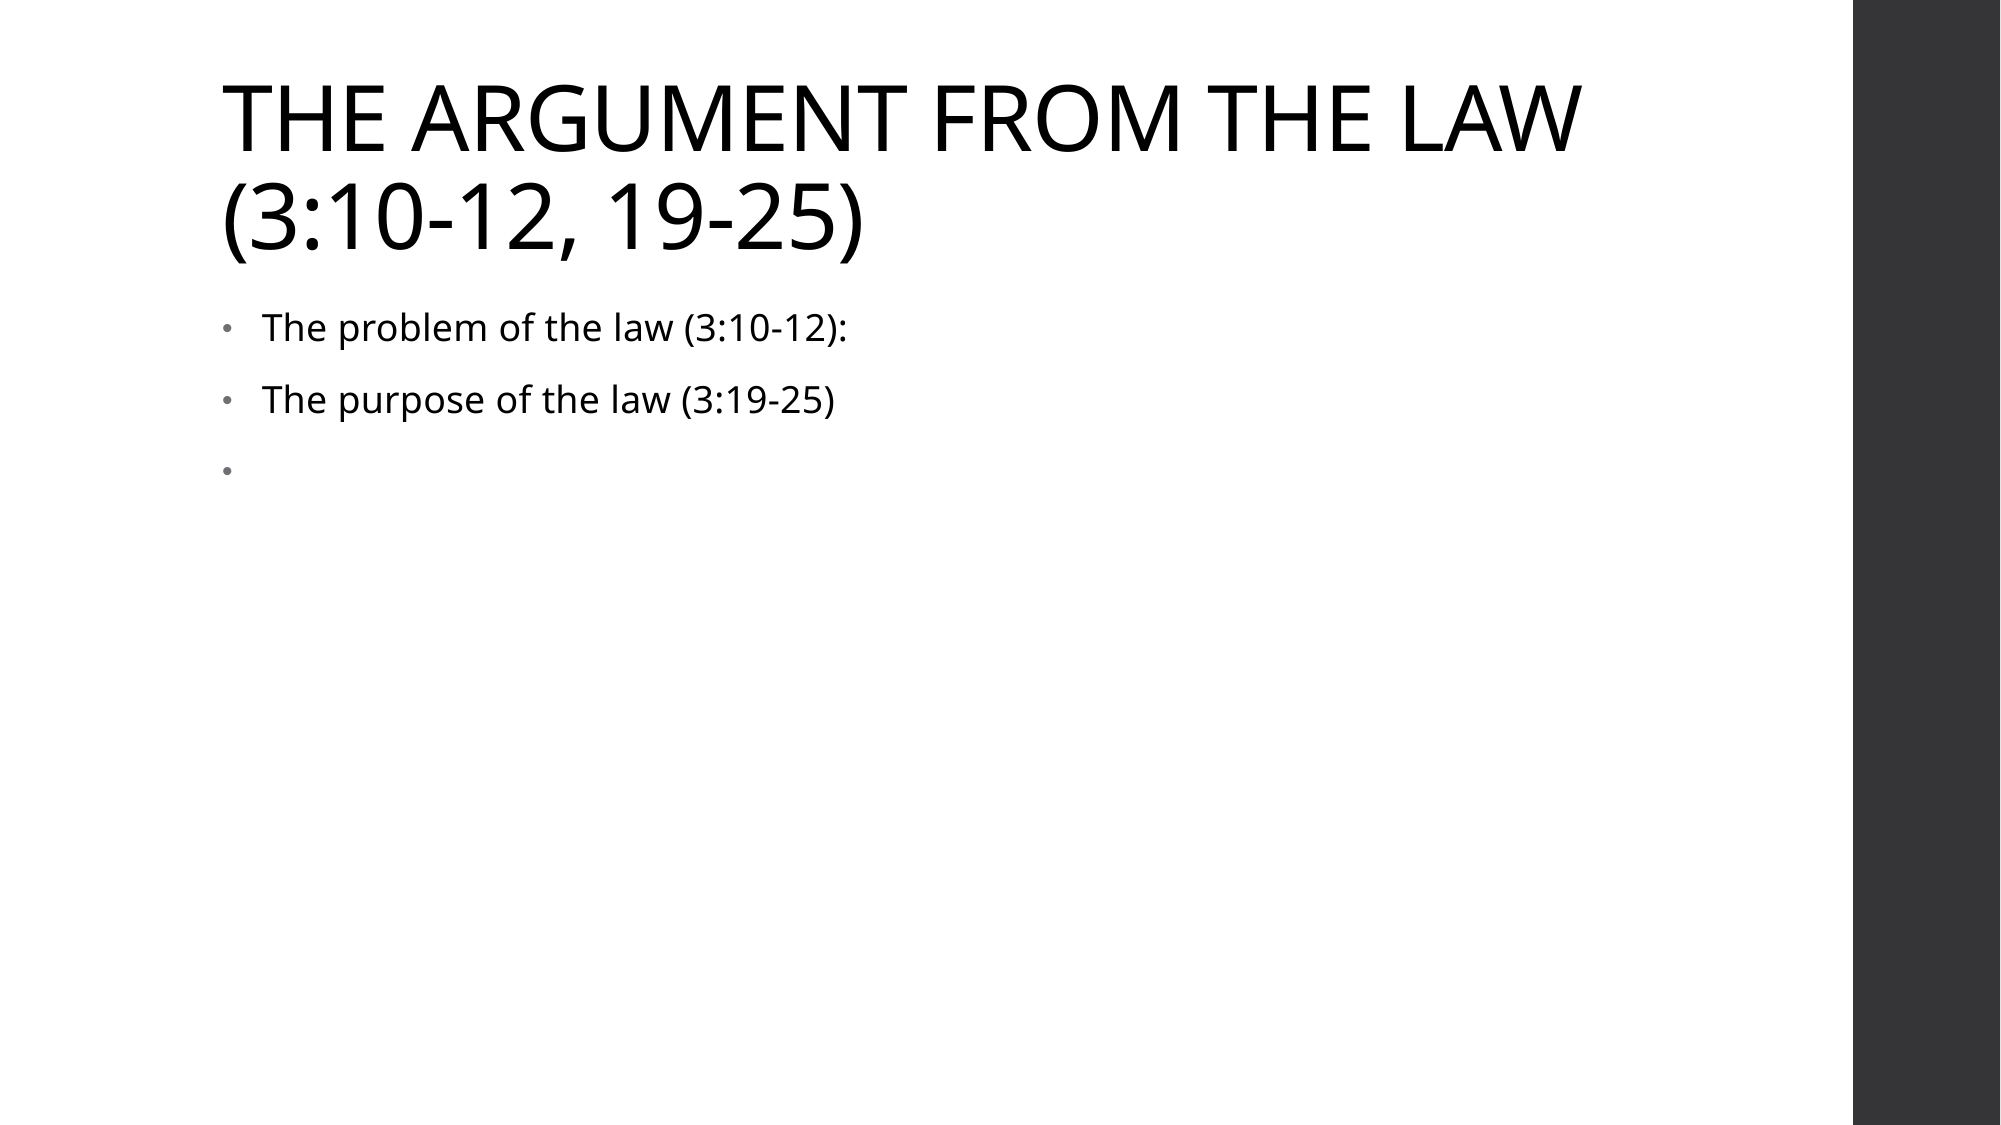

# THE ARGUMENT FROM THE LAW (3:10-12, 19-25)
 The problem of the law (3:10-12):
 The purpose of the law (3:19-25)